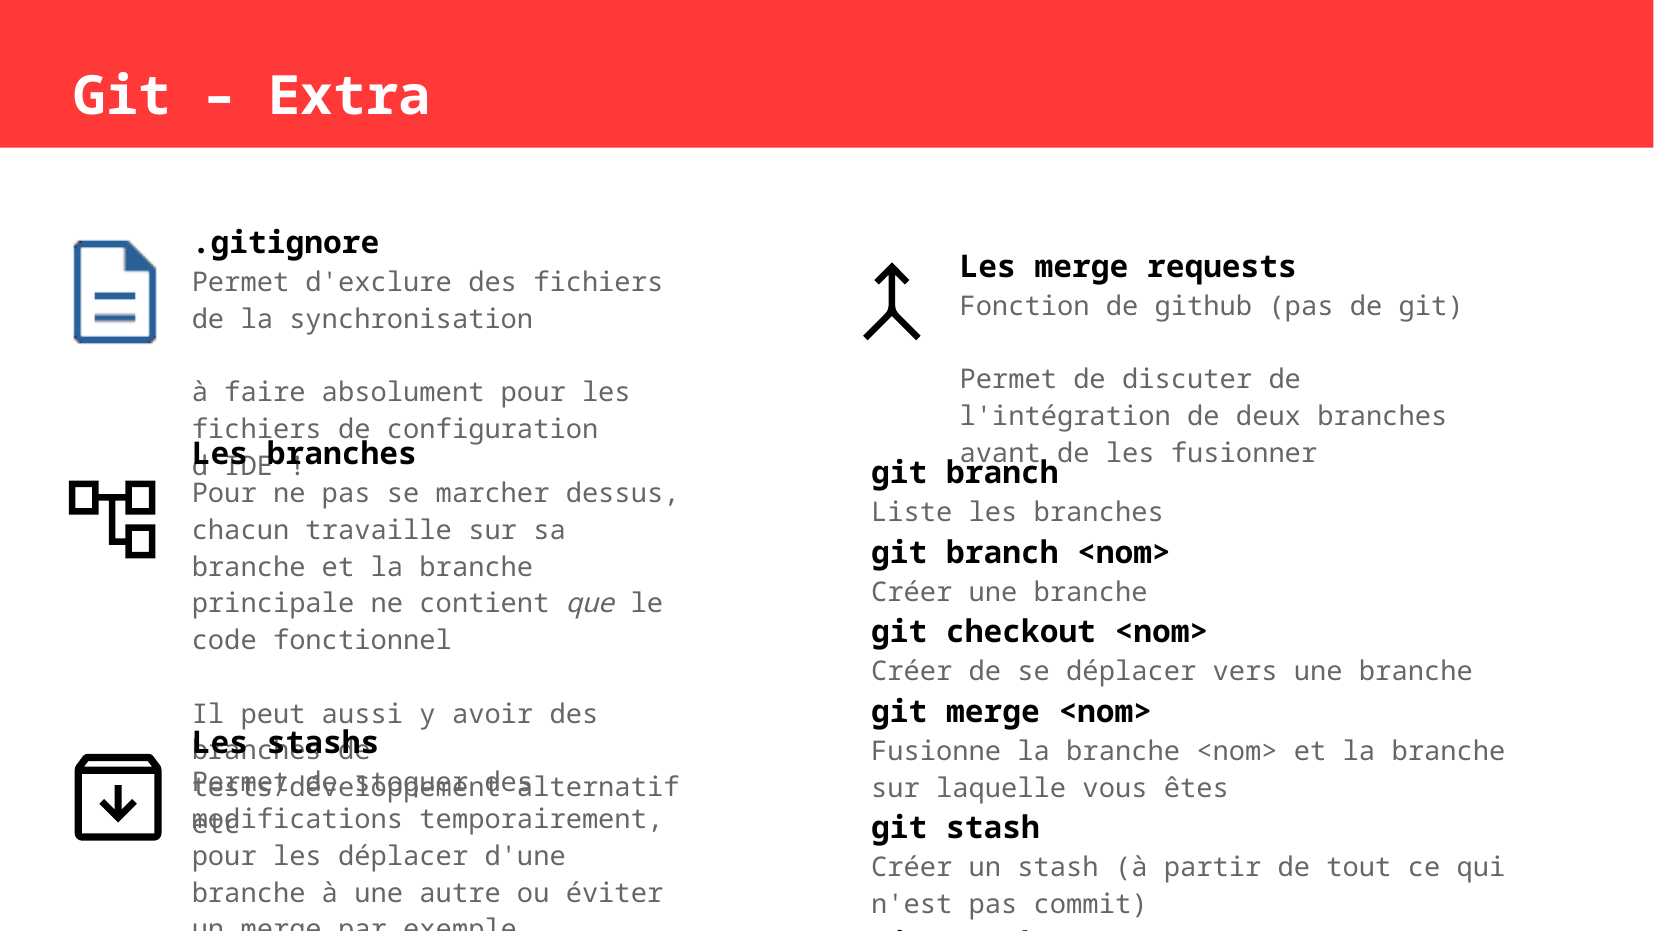

Git – Extra
.gitignore
Permet d'exclure des fichiers de la synchronisation
à faire absolument pour les fichiers de configuration d'IDE !
Les merge requests
Fonction de github (pas de git)
Permet de discuter de l'intégration de deux branches avant de les fusionner
Les branches
Pour ne pas se marcher dessus, chacun travaille sur sa branche et la branche principale ne contient que le code fonctionnel
Il peut aussi y avoir des branches de tests/développement alternatif etc
git branch
Liste les branches
git branch <nom>
Créer une branche
git checkout <nom>
Créer de se déplacer vers une branche
git merge <nom>
Fusionne la branche <nom> et la branche sur laquelle vous êtes
git stash
Créer un stash (à partir de tout ce qui n'est pas commit)
git stash pop
Retire et applique un stash
Les stashs
Permet de stoquer des modifications temporairement, pour les déplacer d'une branche à une autre ou éviter un merge par exemple